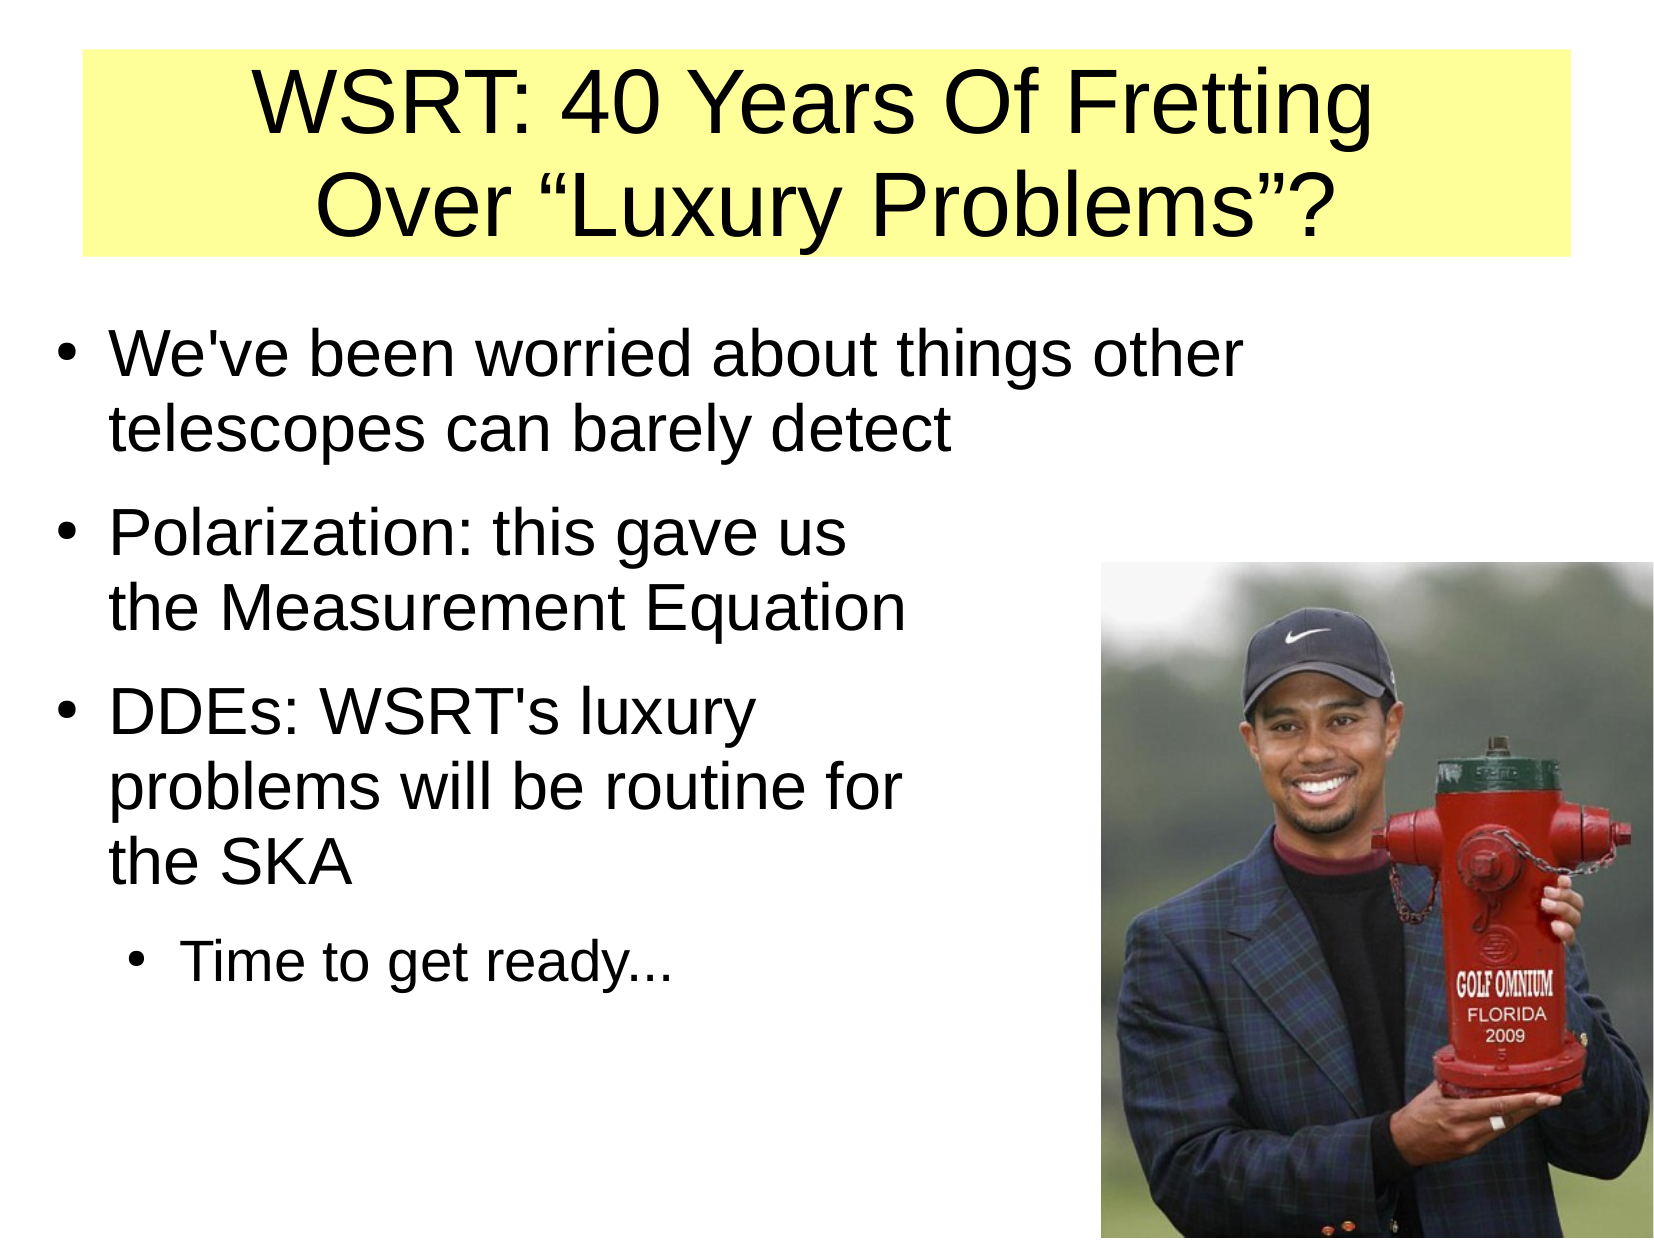

# WSRT: 40 Years Of Fretting Over “Luxury Problems”?
We've been worried about things other telescopes can barely detect
Polarization: this gave us
the Measurement Equation
DDEs: WSRT's luxury
problems will be routine for
the SKA
Time to get ready...